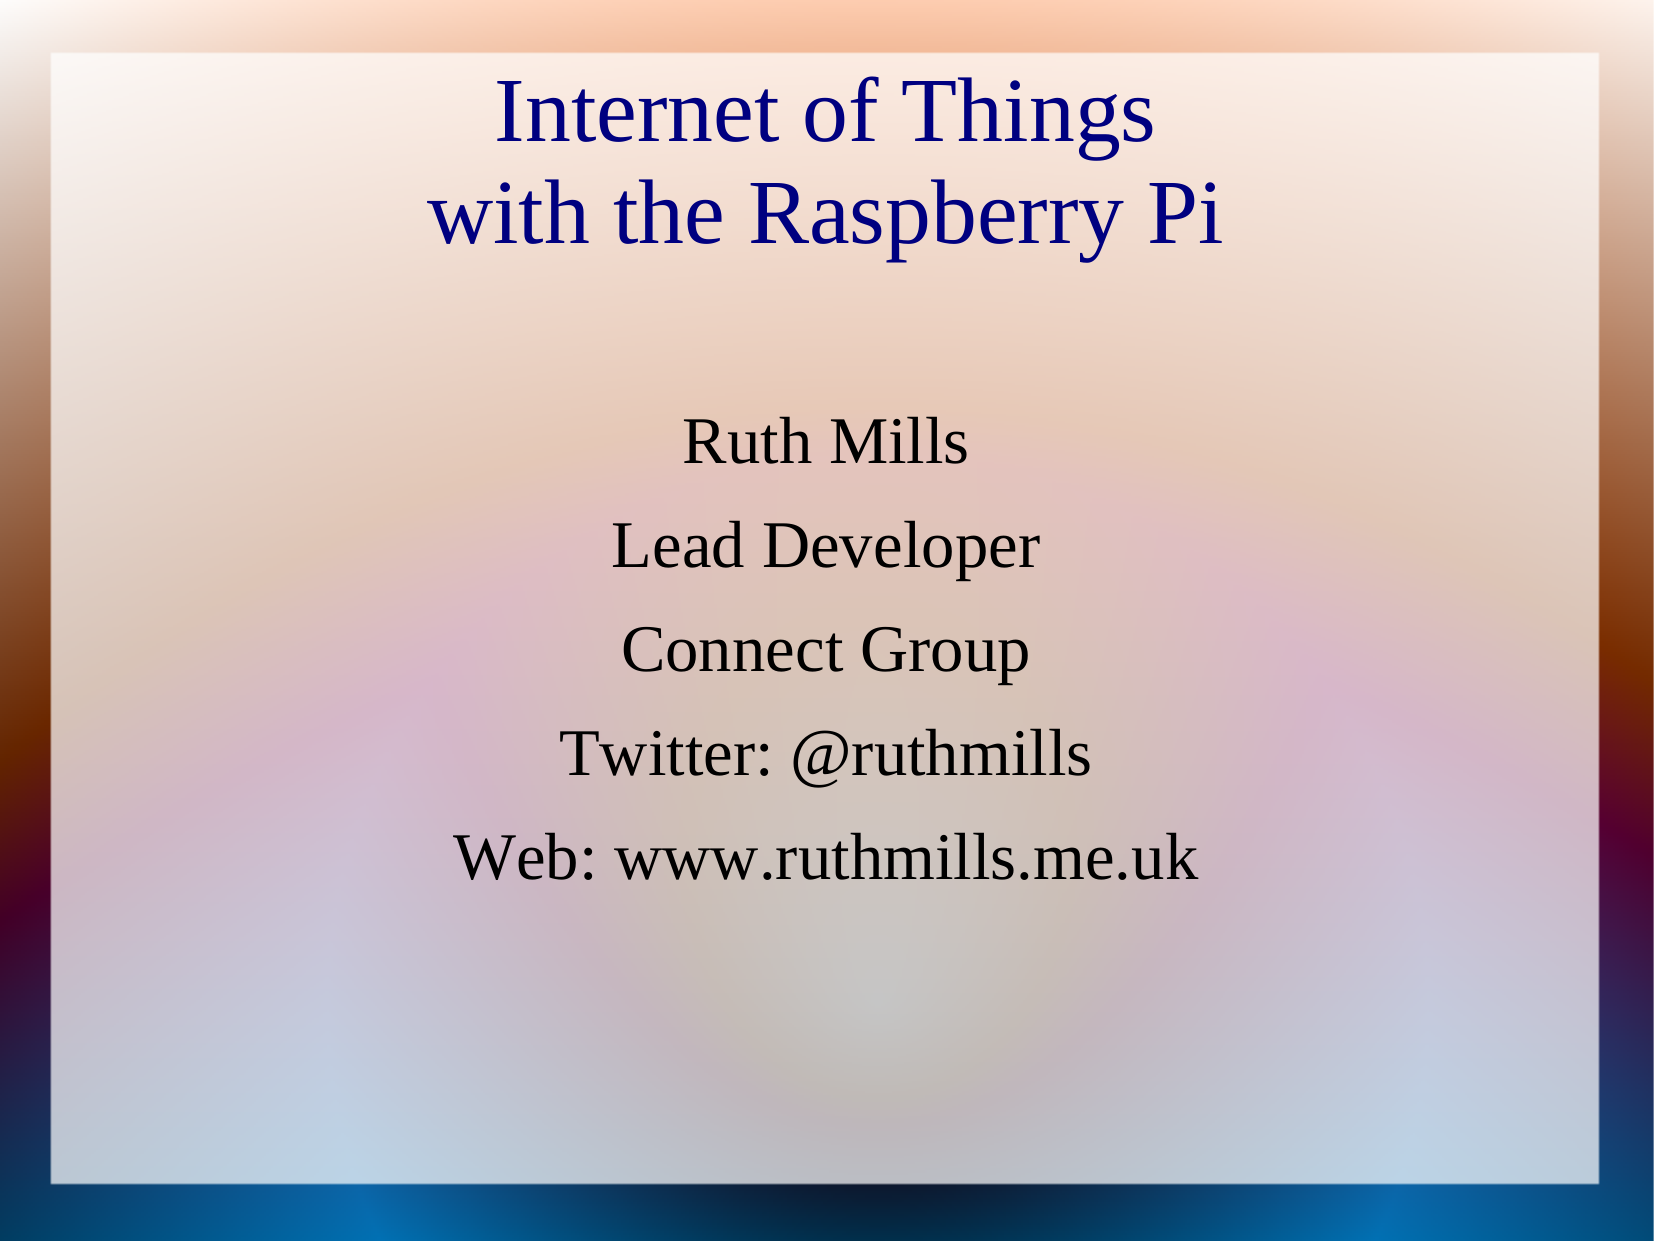

# Internet of Things with the Raspberry Pi
Ruth Mills
Lead Developer
Connect Group
Twitter: @ruthmills
Web: www.ruthmills.me.uk